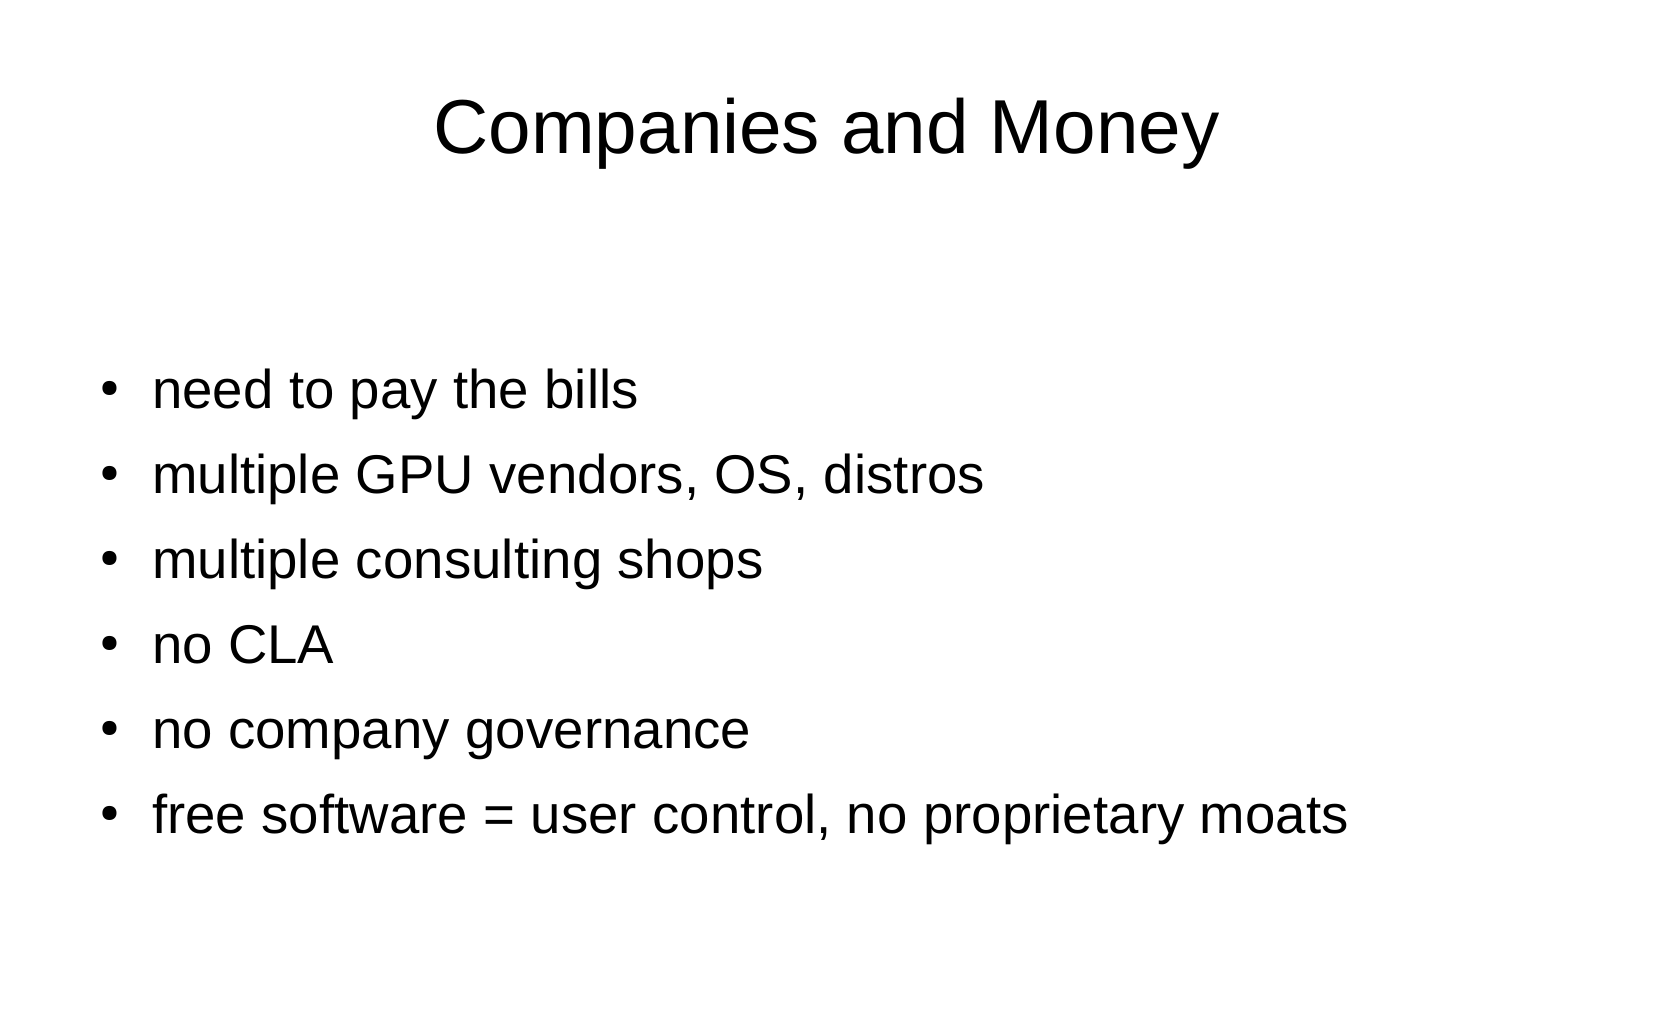

# Companies and Money
need to pay the bills
multiple GPU vendors, OS, distros
multiple consulting shops
no CLA
no company governance
free software = user control, no proprietary moats